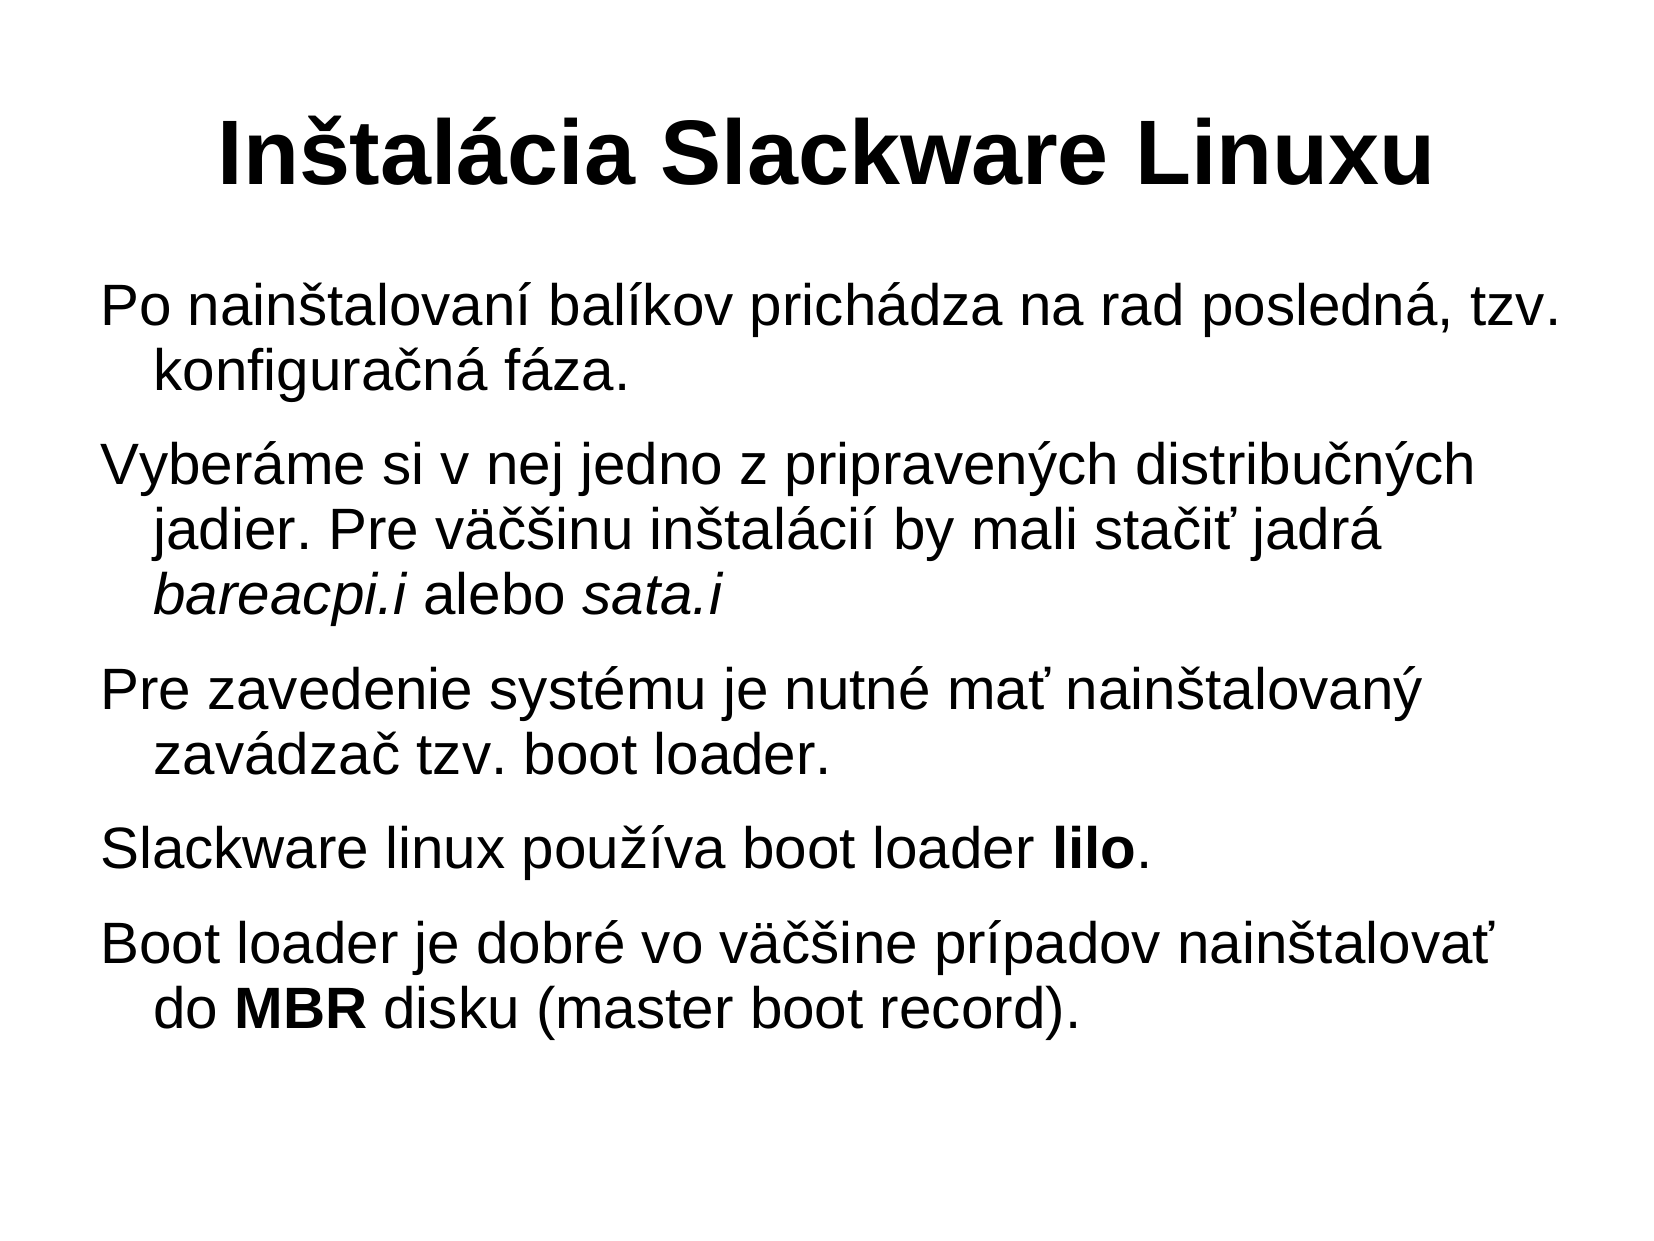

# Inštalácia Slackware Linuxu
Po nainštalovaní balíkov prichádza na rad posledná, tzv. konfiguračná fáza.
Vyberáme si v nej jedno z pripravených distribučných jadier. Pre väčšinu inštalácií by mali stačiť jadrá bareacpi.i alebo sata.i
Pre zavedenie systému je nutné mať nainštalovaný zavádzač tzv. boot loader.
Slackware linux používa boot loader lilo.
Boot loader je dobré vo väčšine prípadov nainštalovať do MBR disku (master boot record).